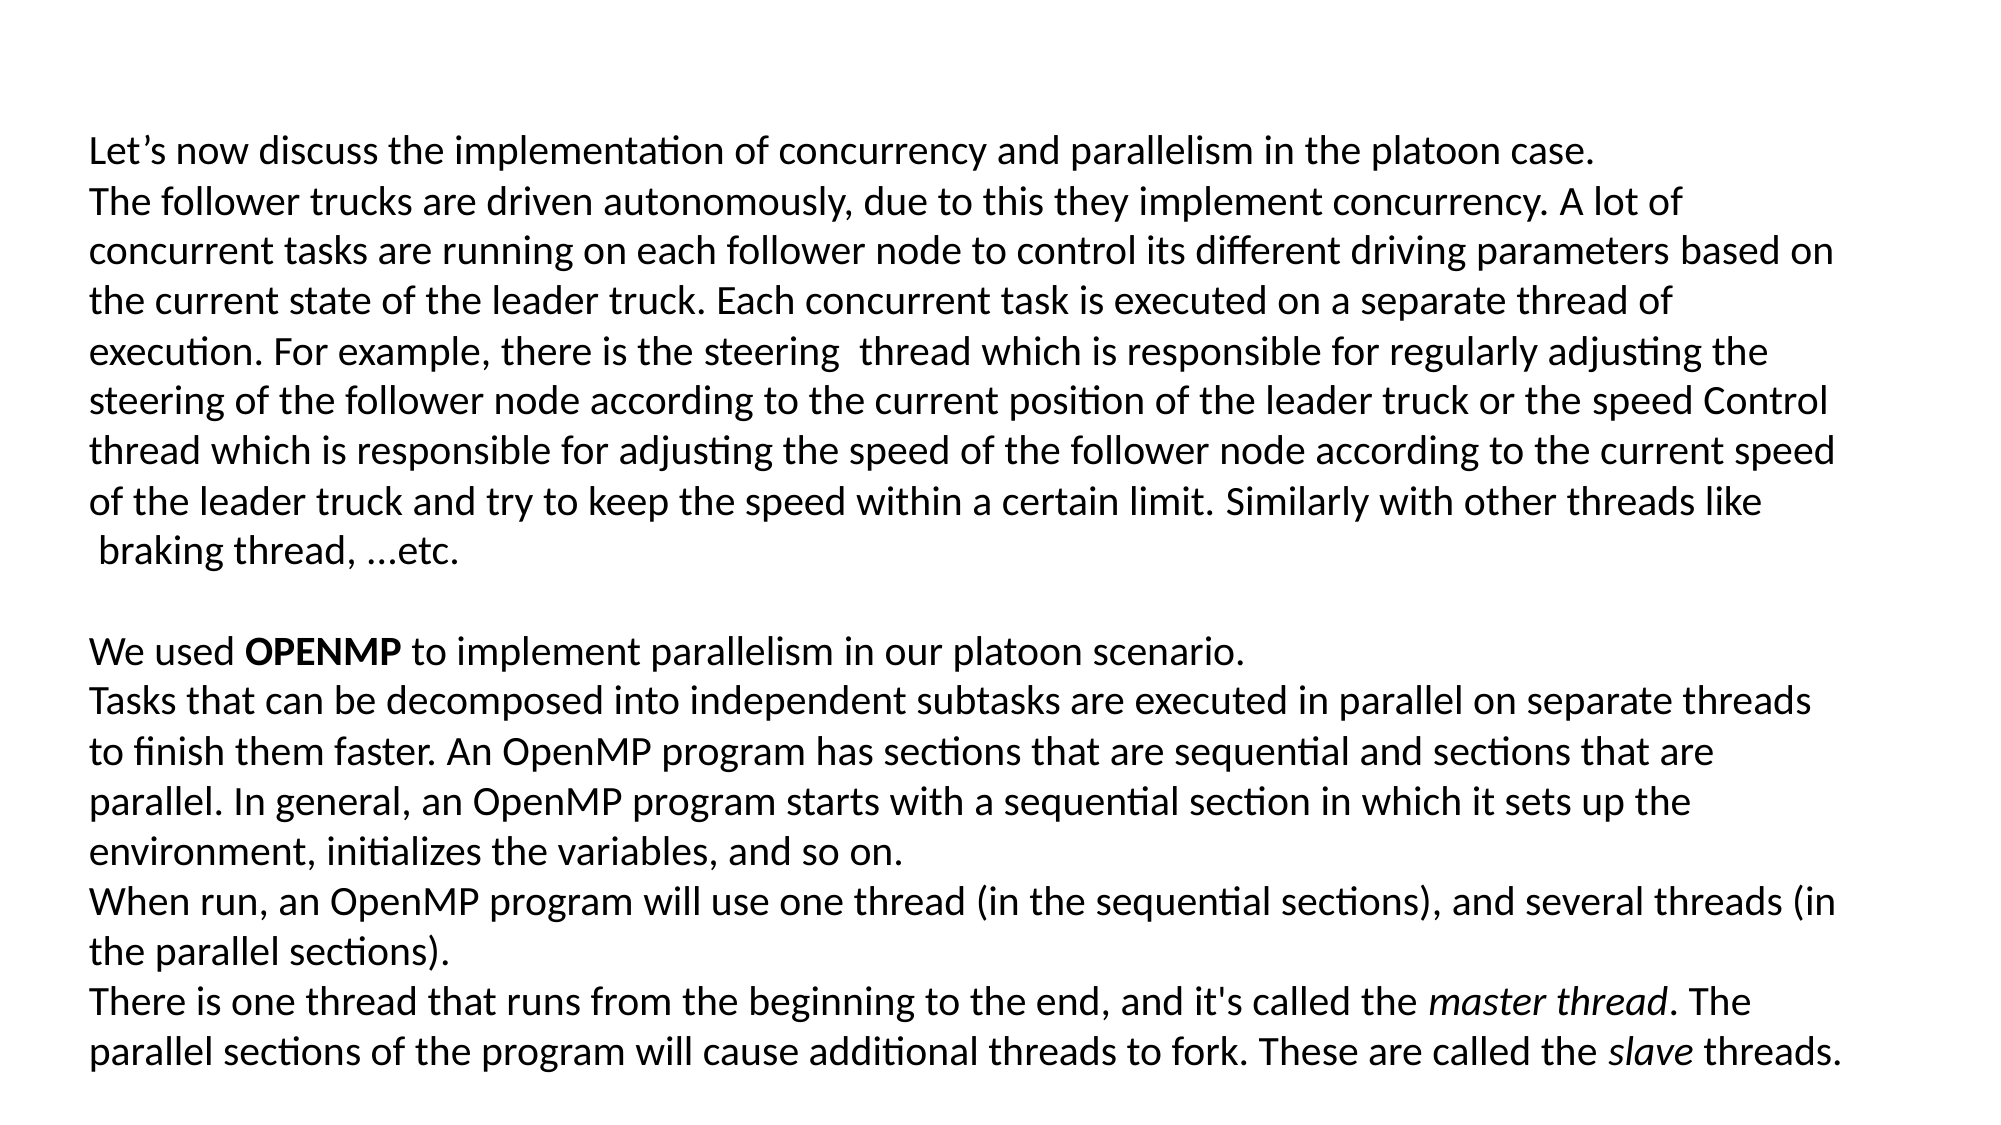

Let’s now discuss the implementation of concurrency and parallelism in the platoon case. ​
The follower trucks are driven autonomously, due to this they implement concurrency. A lot of concurrent tasks are running on each follower node to control its different driving parameters based on the current state of the leader truck. ​Each concurrent task is executed on a separate thread of execution. For example, there is the steering  thread which is responsible for regularly adjusting the steering of the follower node according to the current position of the leader truck or the speed Control thread which is responsible for adjusting the speed of the follower node according to the current speed of the leader truck and try to keep the speed within a certain limit. Similarly with other threads like  braking thread, ...etc.
We used OPENMP to implement parallelism in our platoon scenario.
Tasks that can be decomposed into independent subtasks are executed in parallel on separate threads to finish them faster. An OpenMP program has sections that are sequential and sections that are parallel. In general, an OpenMP program starts with a sequential section in which it sets up the environment, initializes the variables, and so on.
When run, an OpenMP program will use one thread (in the sequential sections), and several threads (in the parallel sections).
There is one thread that runs from the beginning to the end, and it's called the master thread. The parallel sections of the program will cause additional threads to fork. These are called the slave threads.